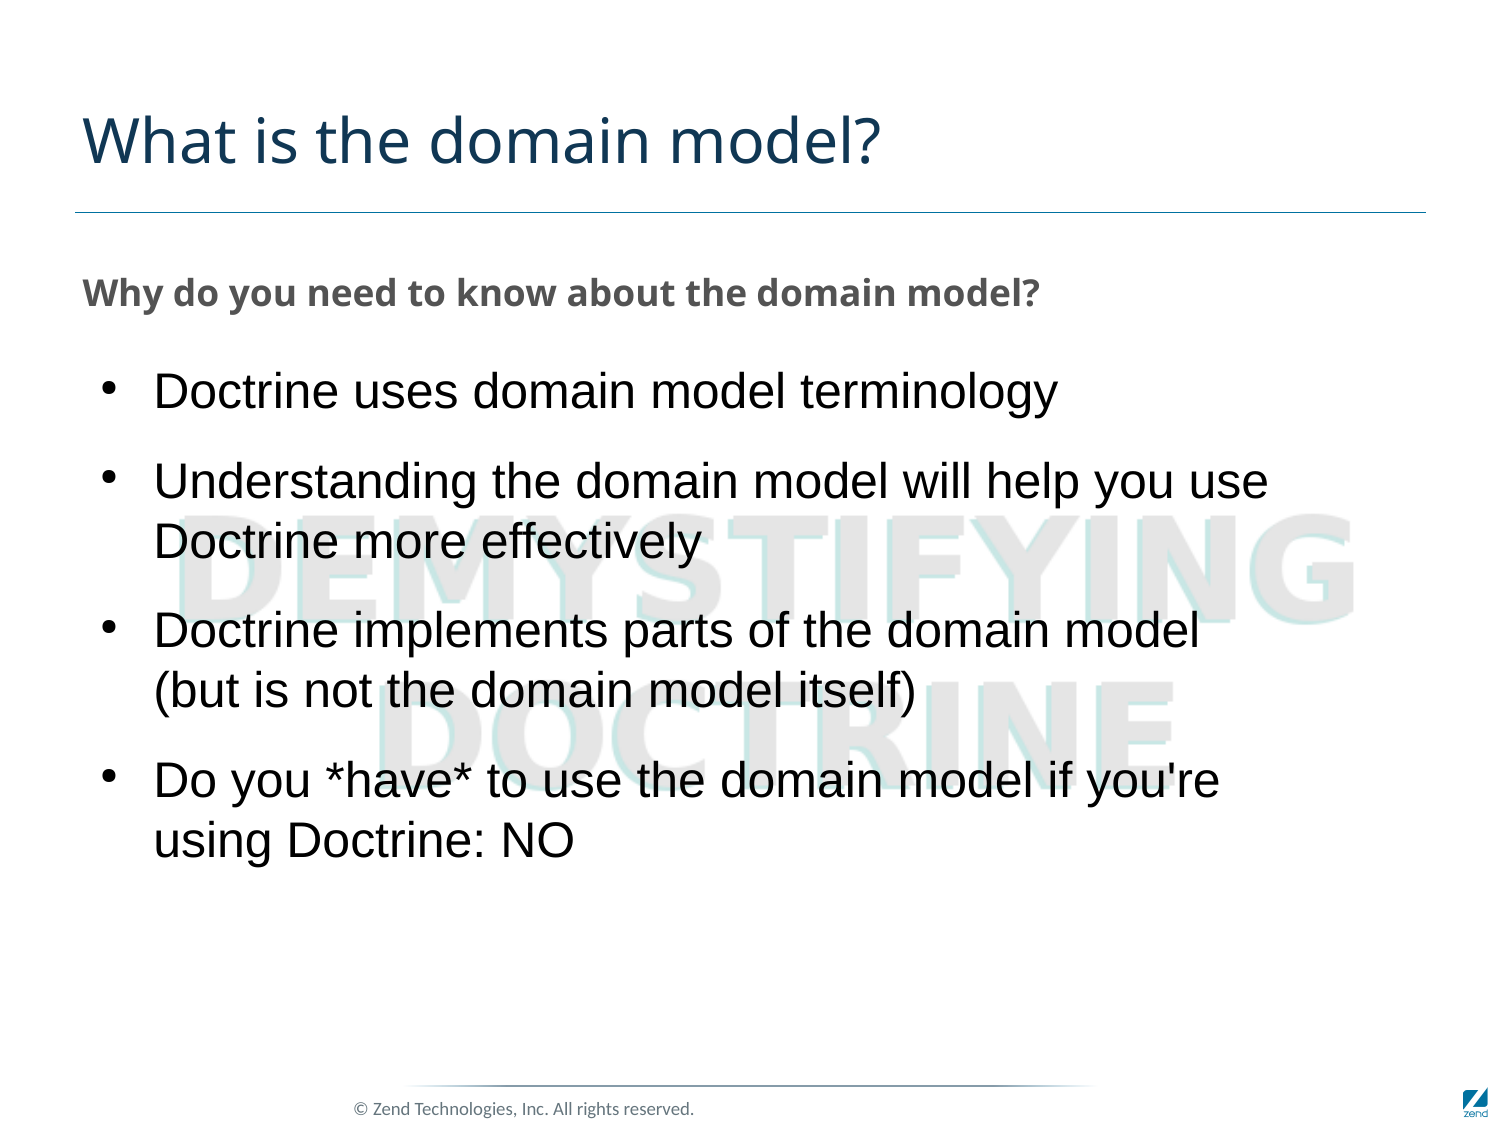

# What is the domain model?
Why do you need to know about the domain model?
Doctrine uses domain model terminology
Understanding the domain model will help you use Doctrine more effectively
Doctrine implements parts of the domain model
(but is not the domain model itself)
Do you *have* to use the domain model if you're
using Doctrine: NO